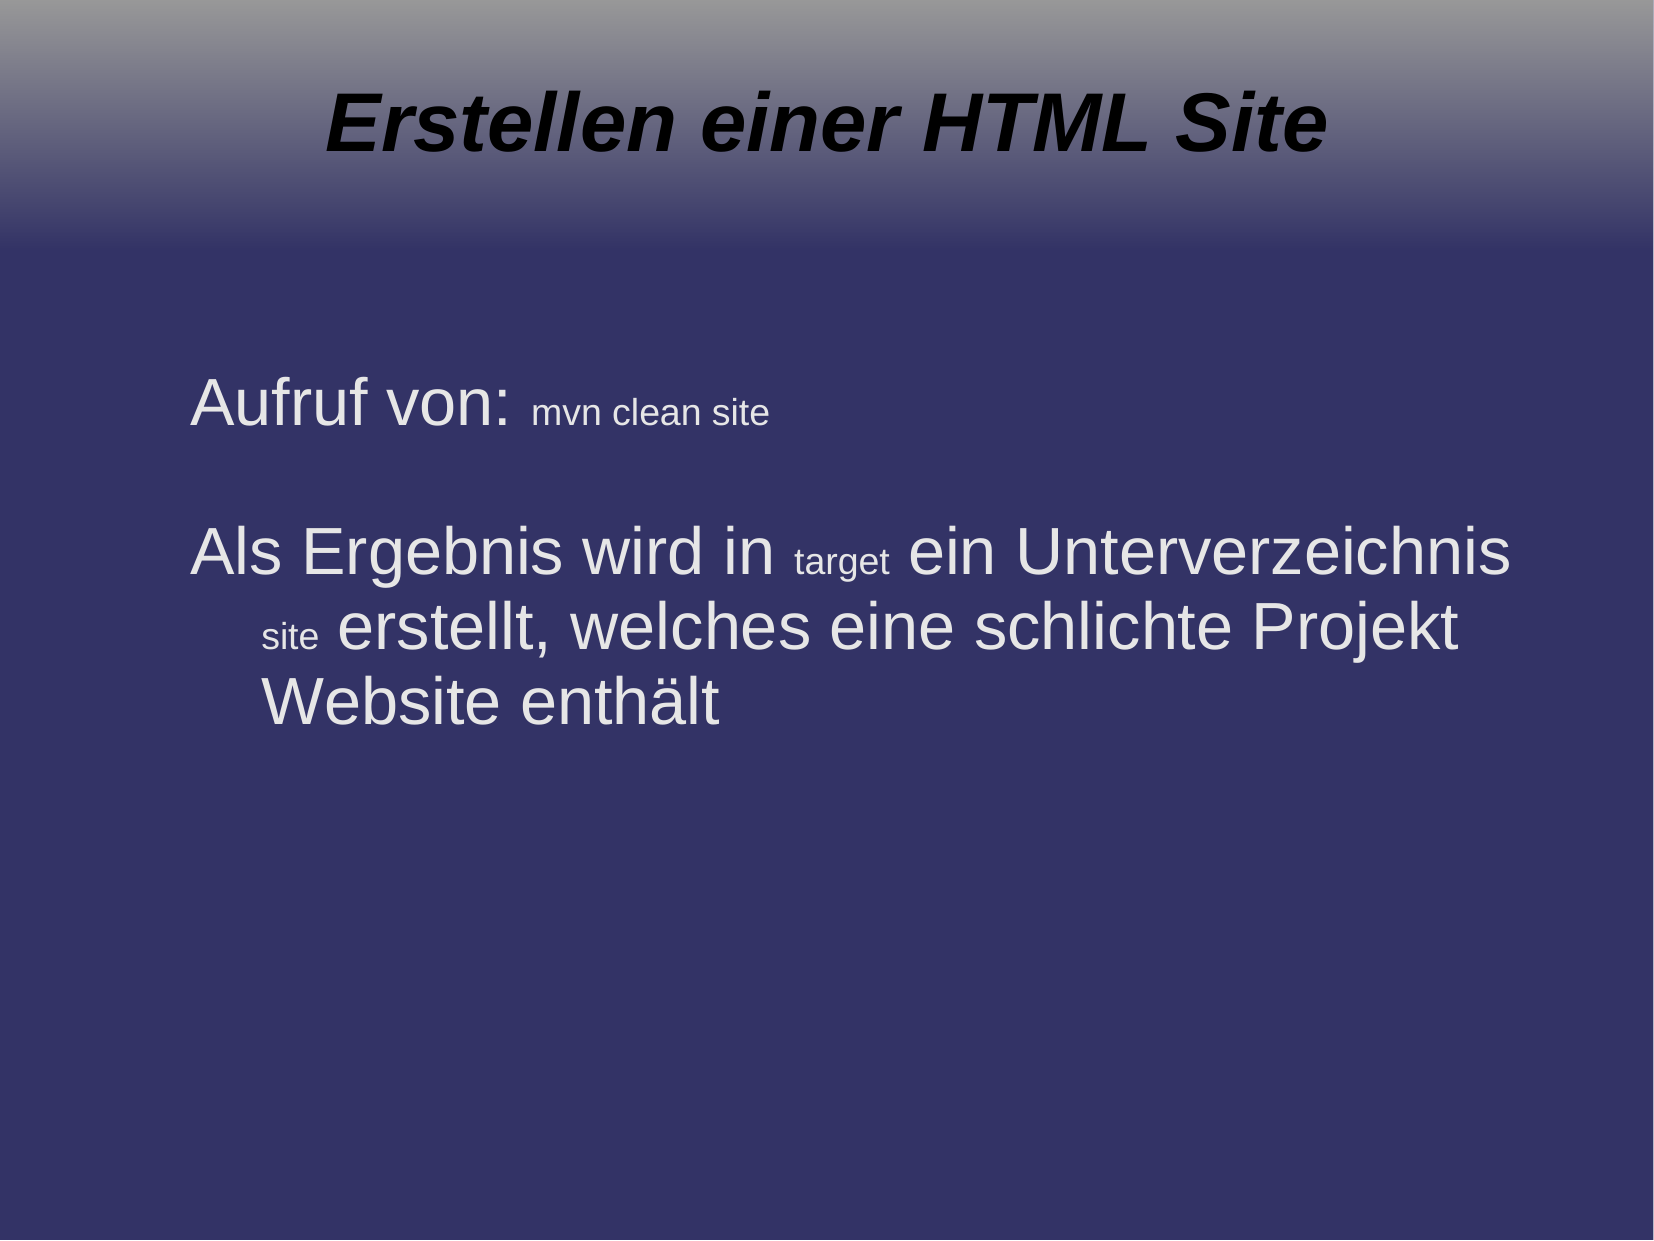

# Erstellen einer HTML Site
Aufruf von: mvn clean site
Als Ergebnis wird in target ein Unterverzeichnis site erstellt, welches eine schlichte Projekt Website enthält